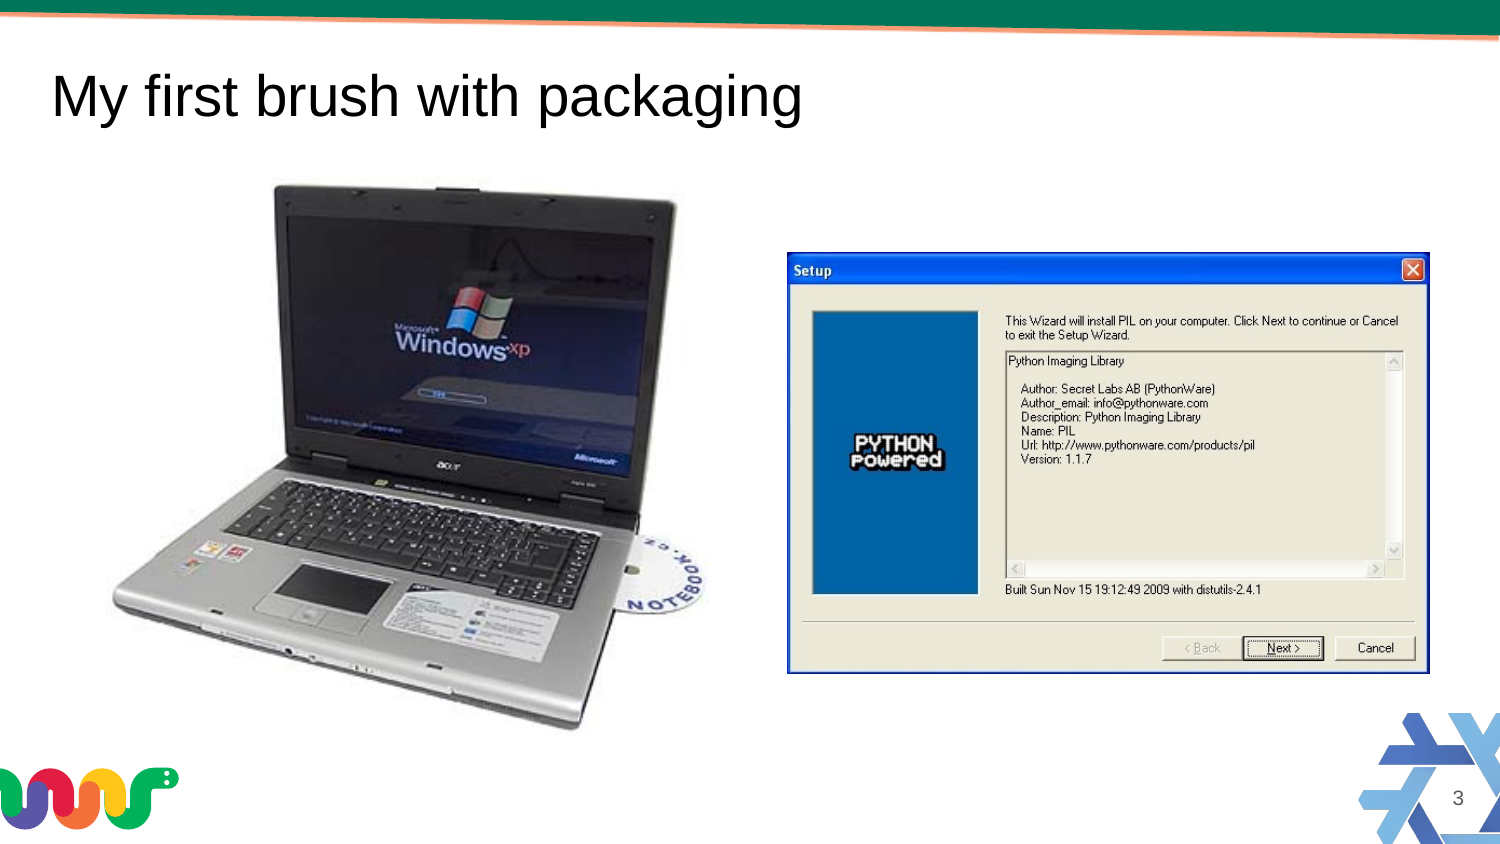

# My first brush with packaging
3